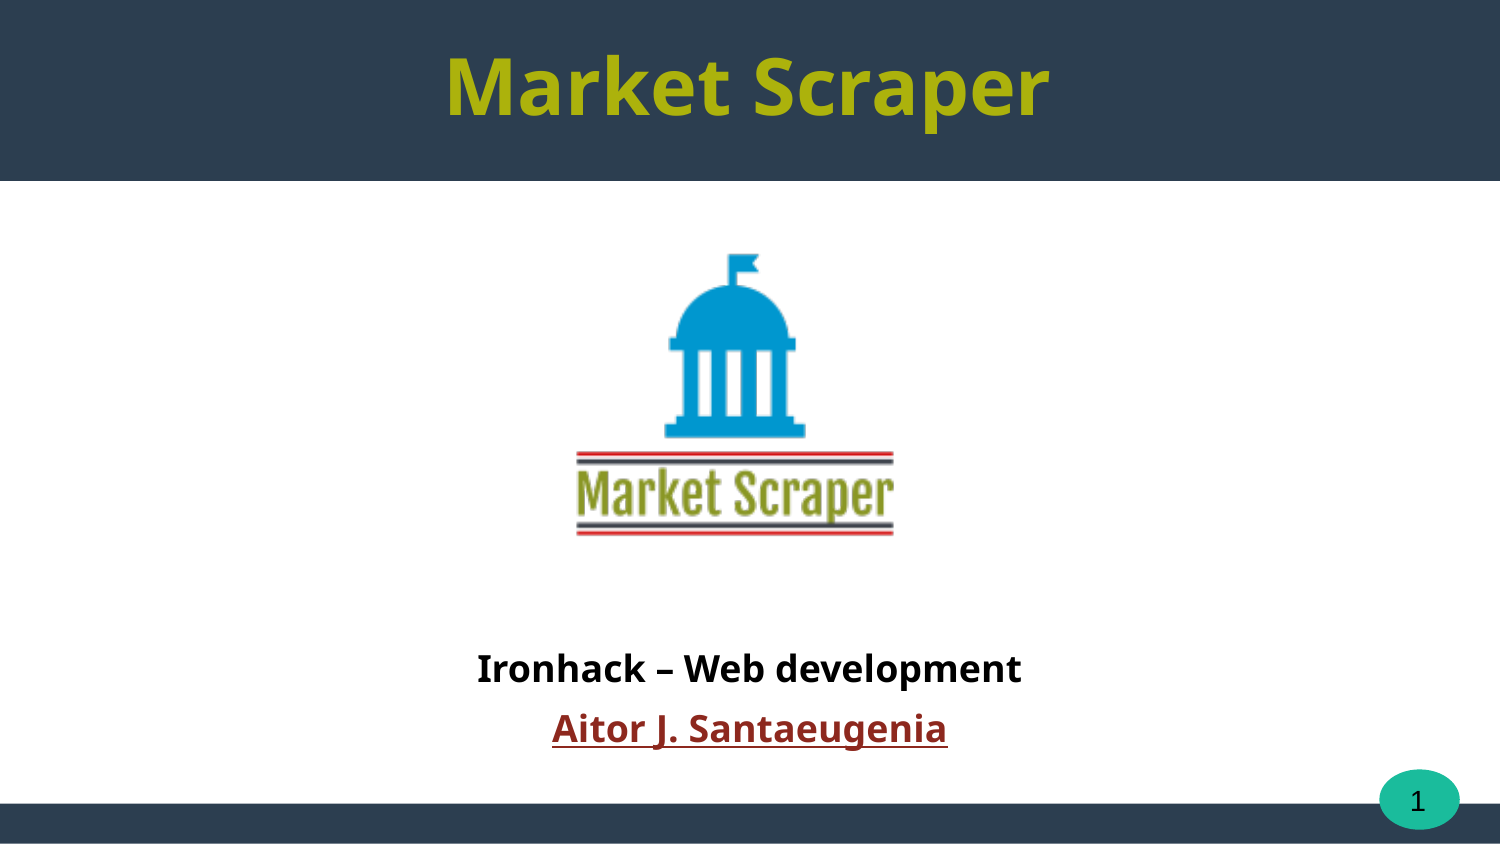

Market Scraper
Ironhack – Web development
Aitor J. Santaeugenia
1